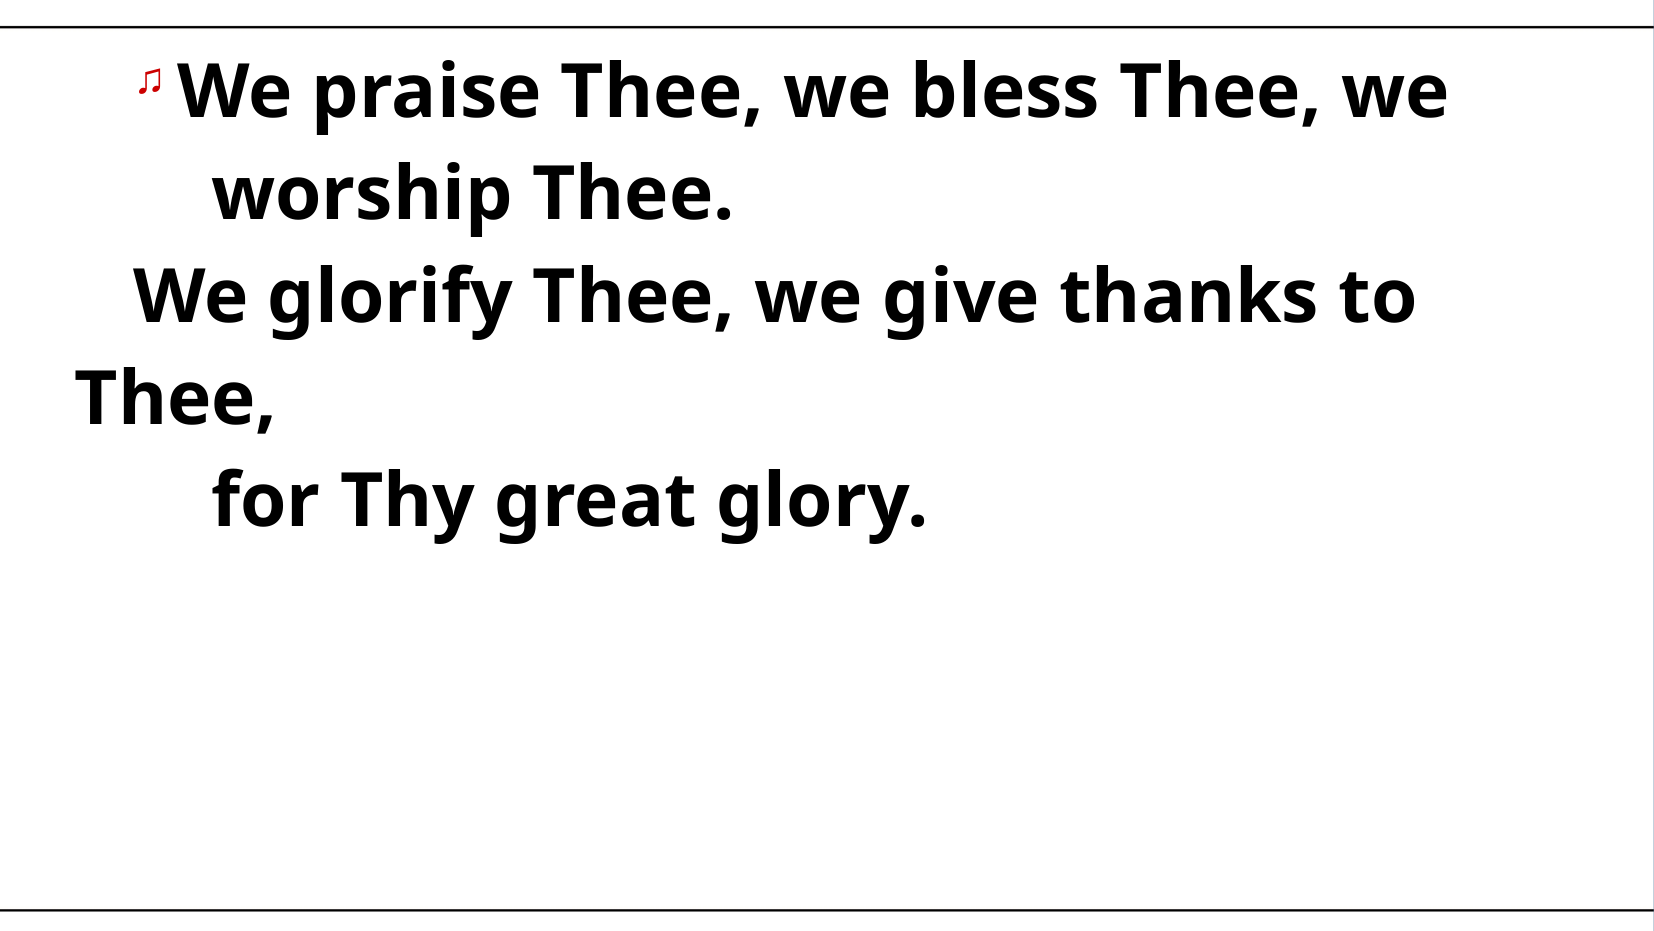

♫ We praise Thee, we bless Thee, we
 worship Thee.
 We glorify Thee, we give thanks to Thee,
 for Thy great glory.